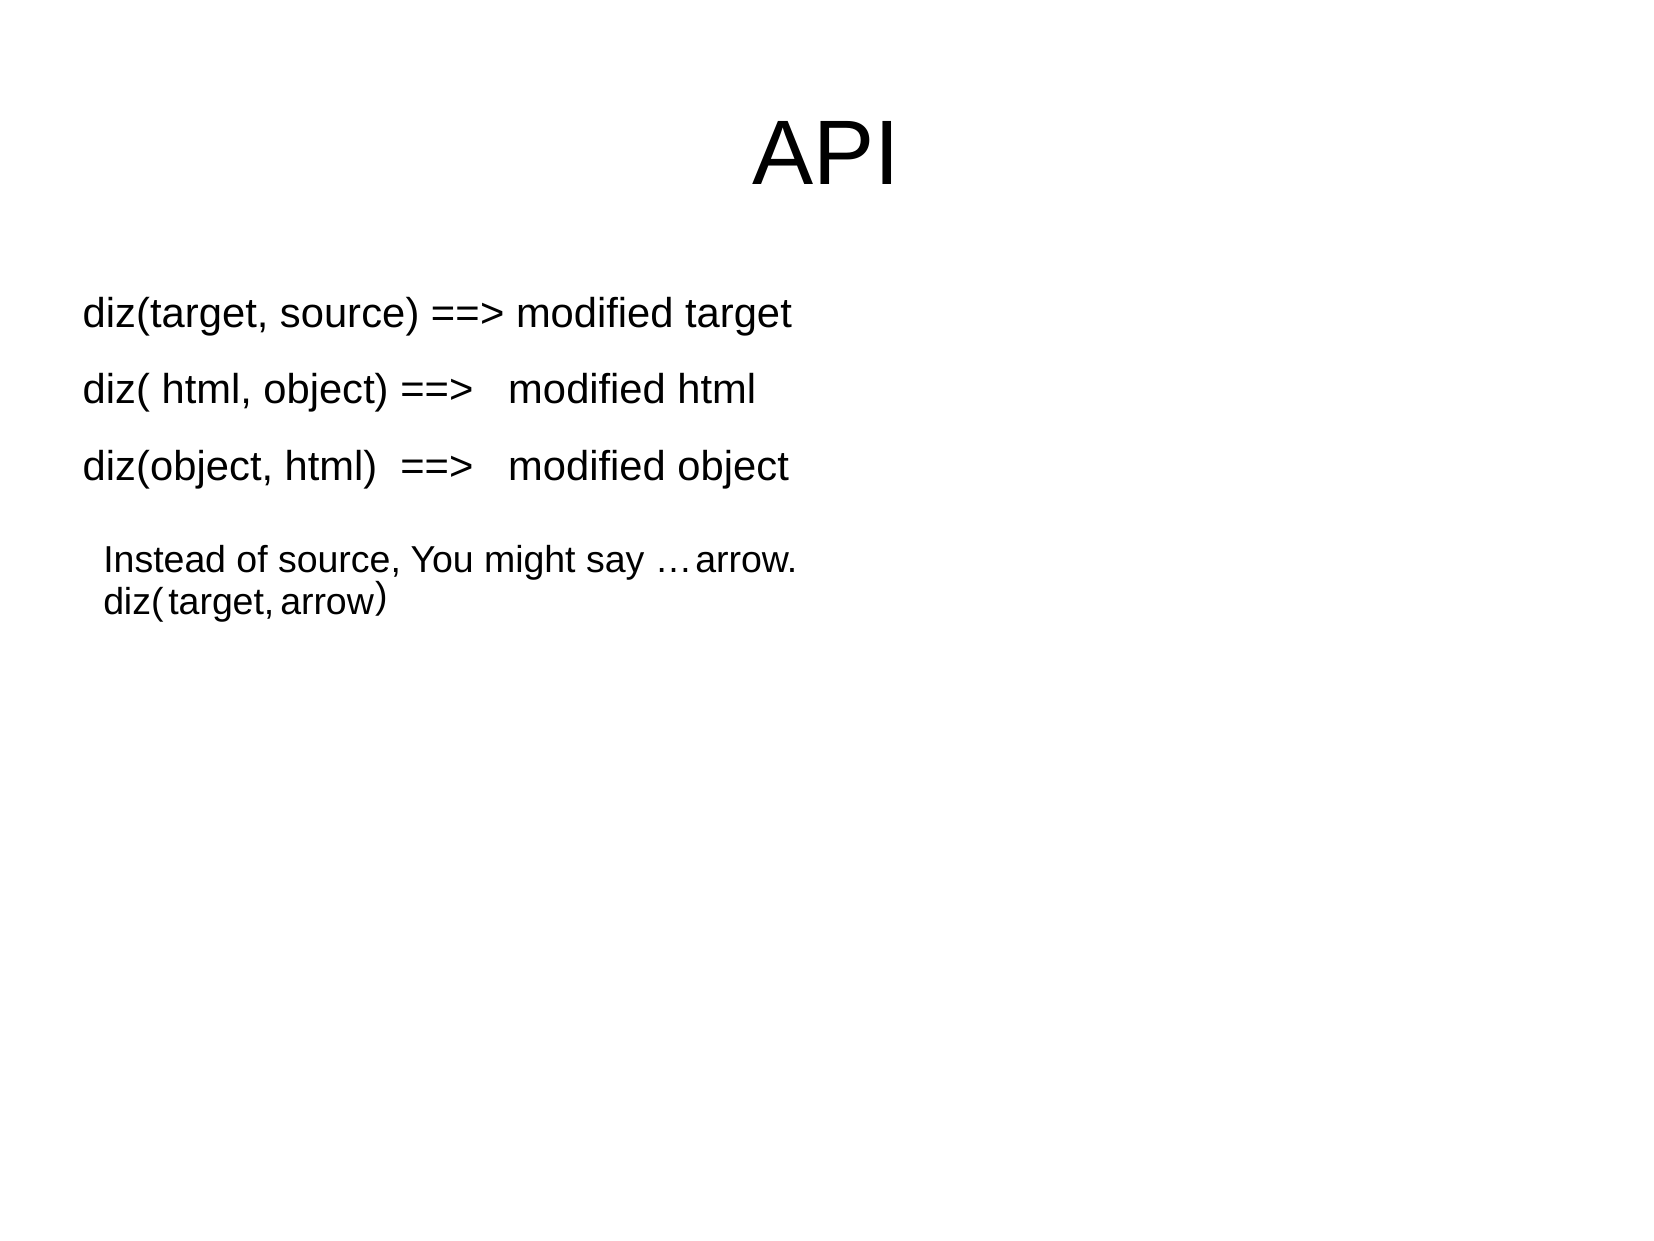

# API
diz(target, source) ==> modified target
diz( html, object) ==> modified html
diz(object, html) ==> modified object
Instead of source, You might say …
diz(
arrow.
)
target,
arrow